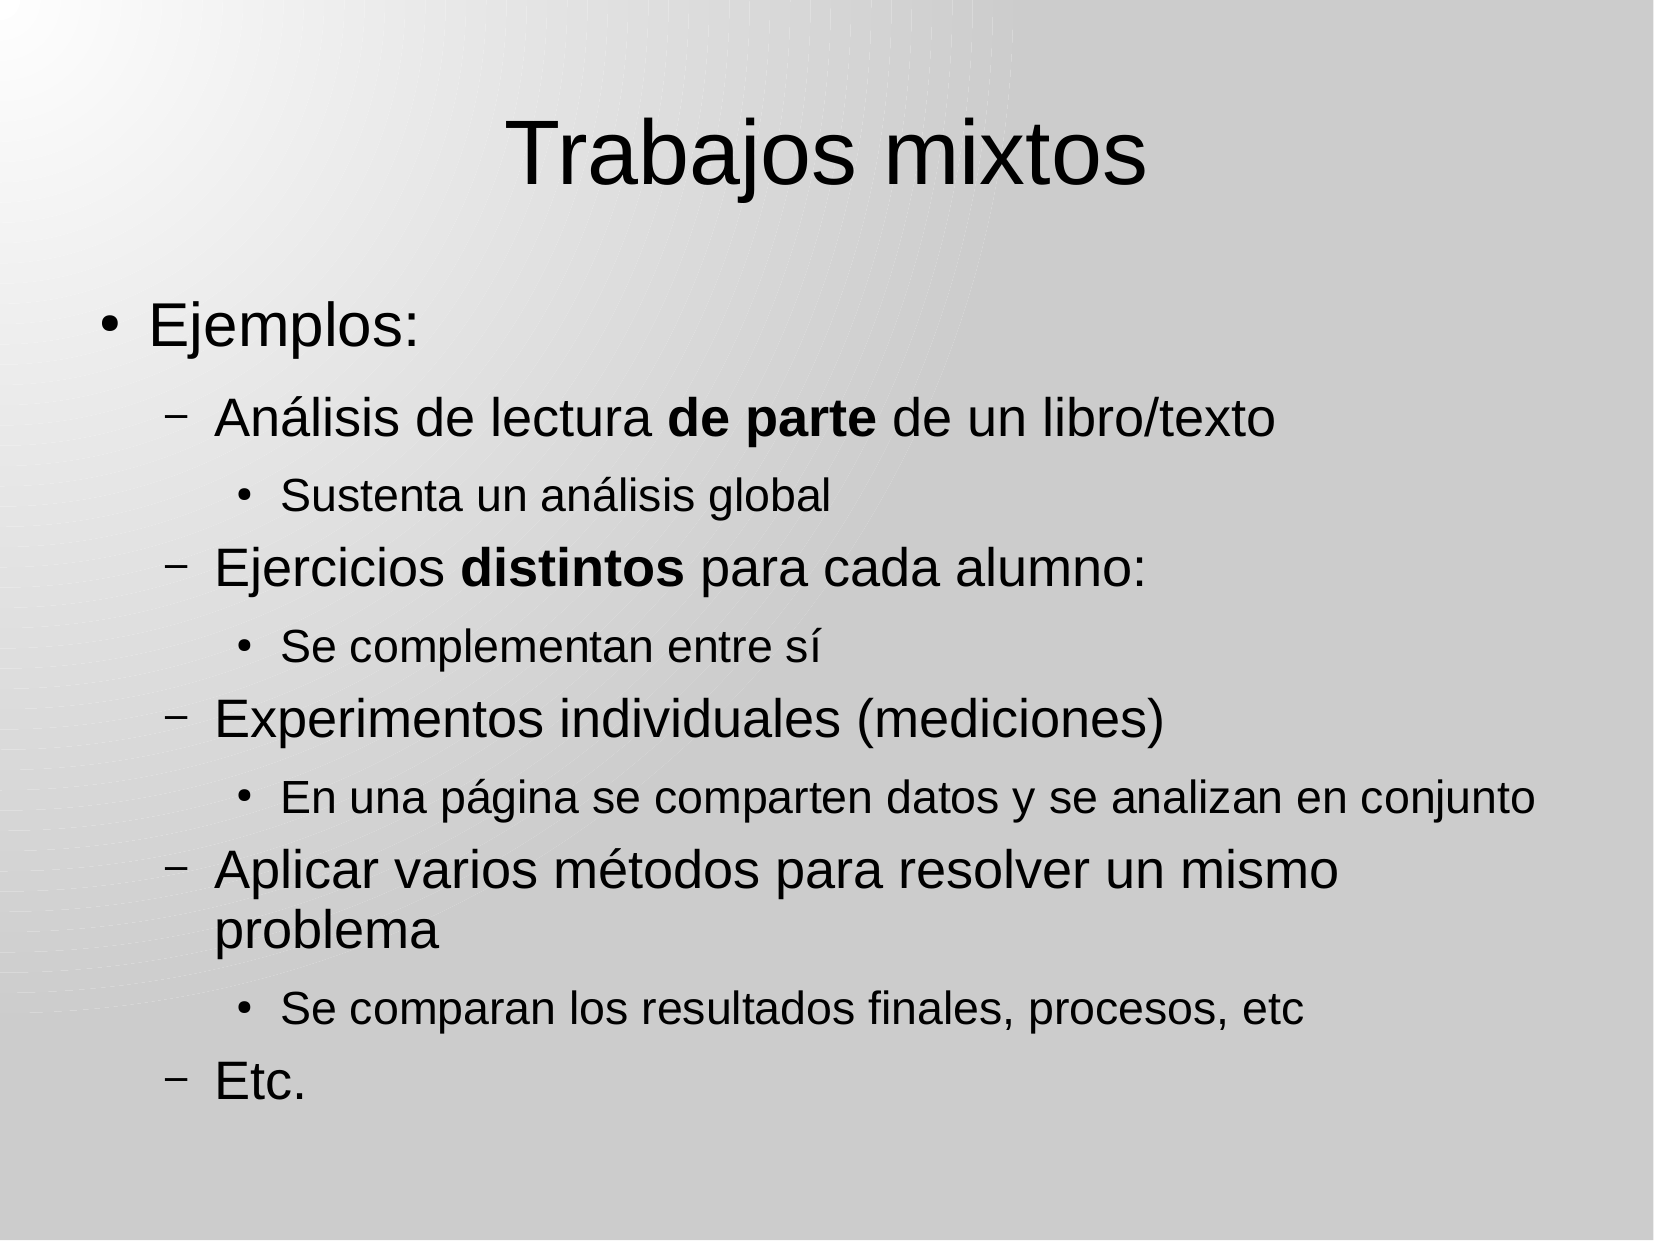

# Trabajos mixtos
Ejemplos:
Análisis de lectura de parte de un libro/texto
Sustenta un análisis global
Ejercicios distintos para cada alumno:
Se complementan entre sí
Experimentos individuales (mediciones)
En una página se comparten datos y se analizan en conjunto
Aplicar varios métodos para resolver un mismo problema
Se comparan los resultados finales, procesos, etc
Etc.